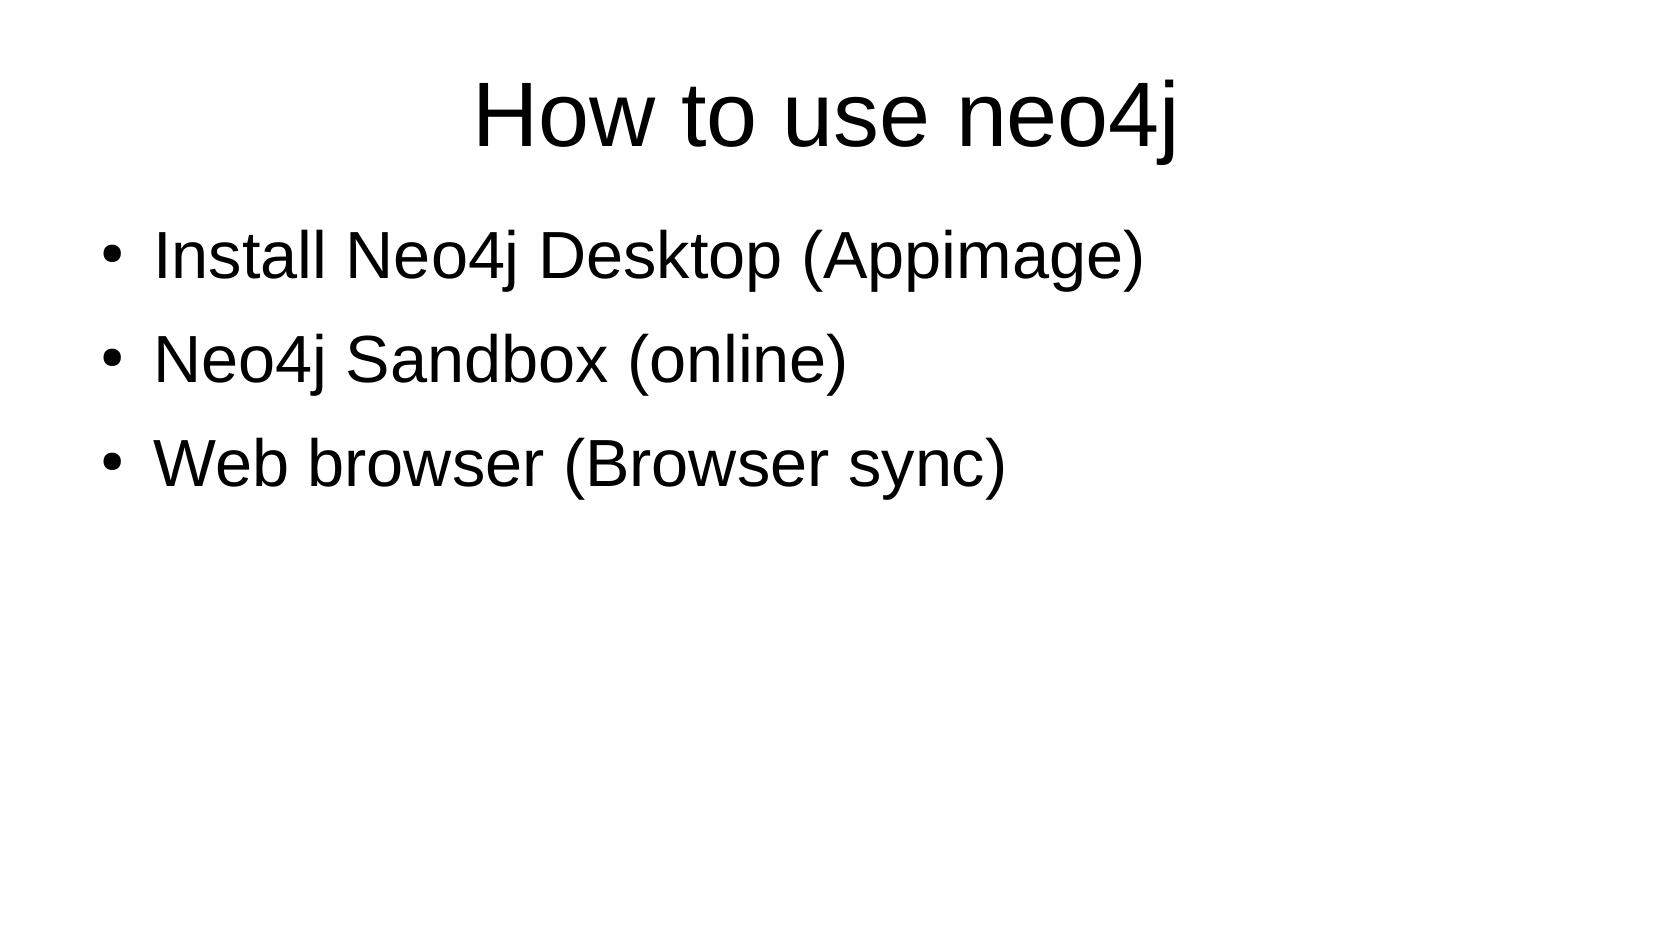

# How to use neo4j
Install Neo4j Desktop (Appimage)
Neo4j Sandbox (online)
Web browser (Browser sync)